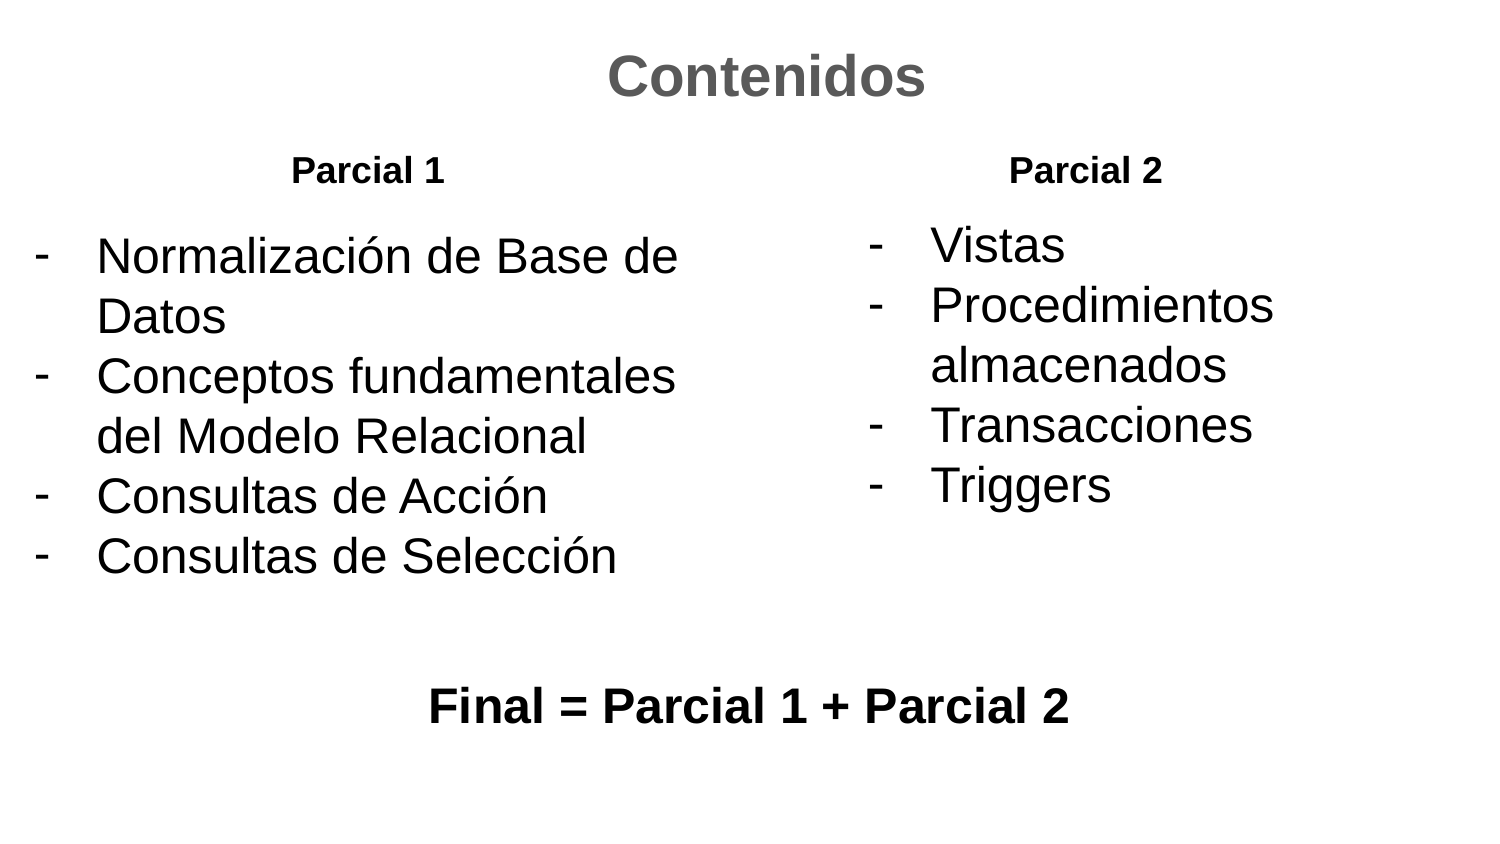

# Contenidos
Parcial 1
Parcial 2
Vistas
Procedimientos almacenados
Transacciones
Triggers
Normalización de Base de Datos
Conceptos fundamentales del Modelo Relacional
Consultas de Acción
Consultas de Selección
Final = Parcial 1 + Parcial 2